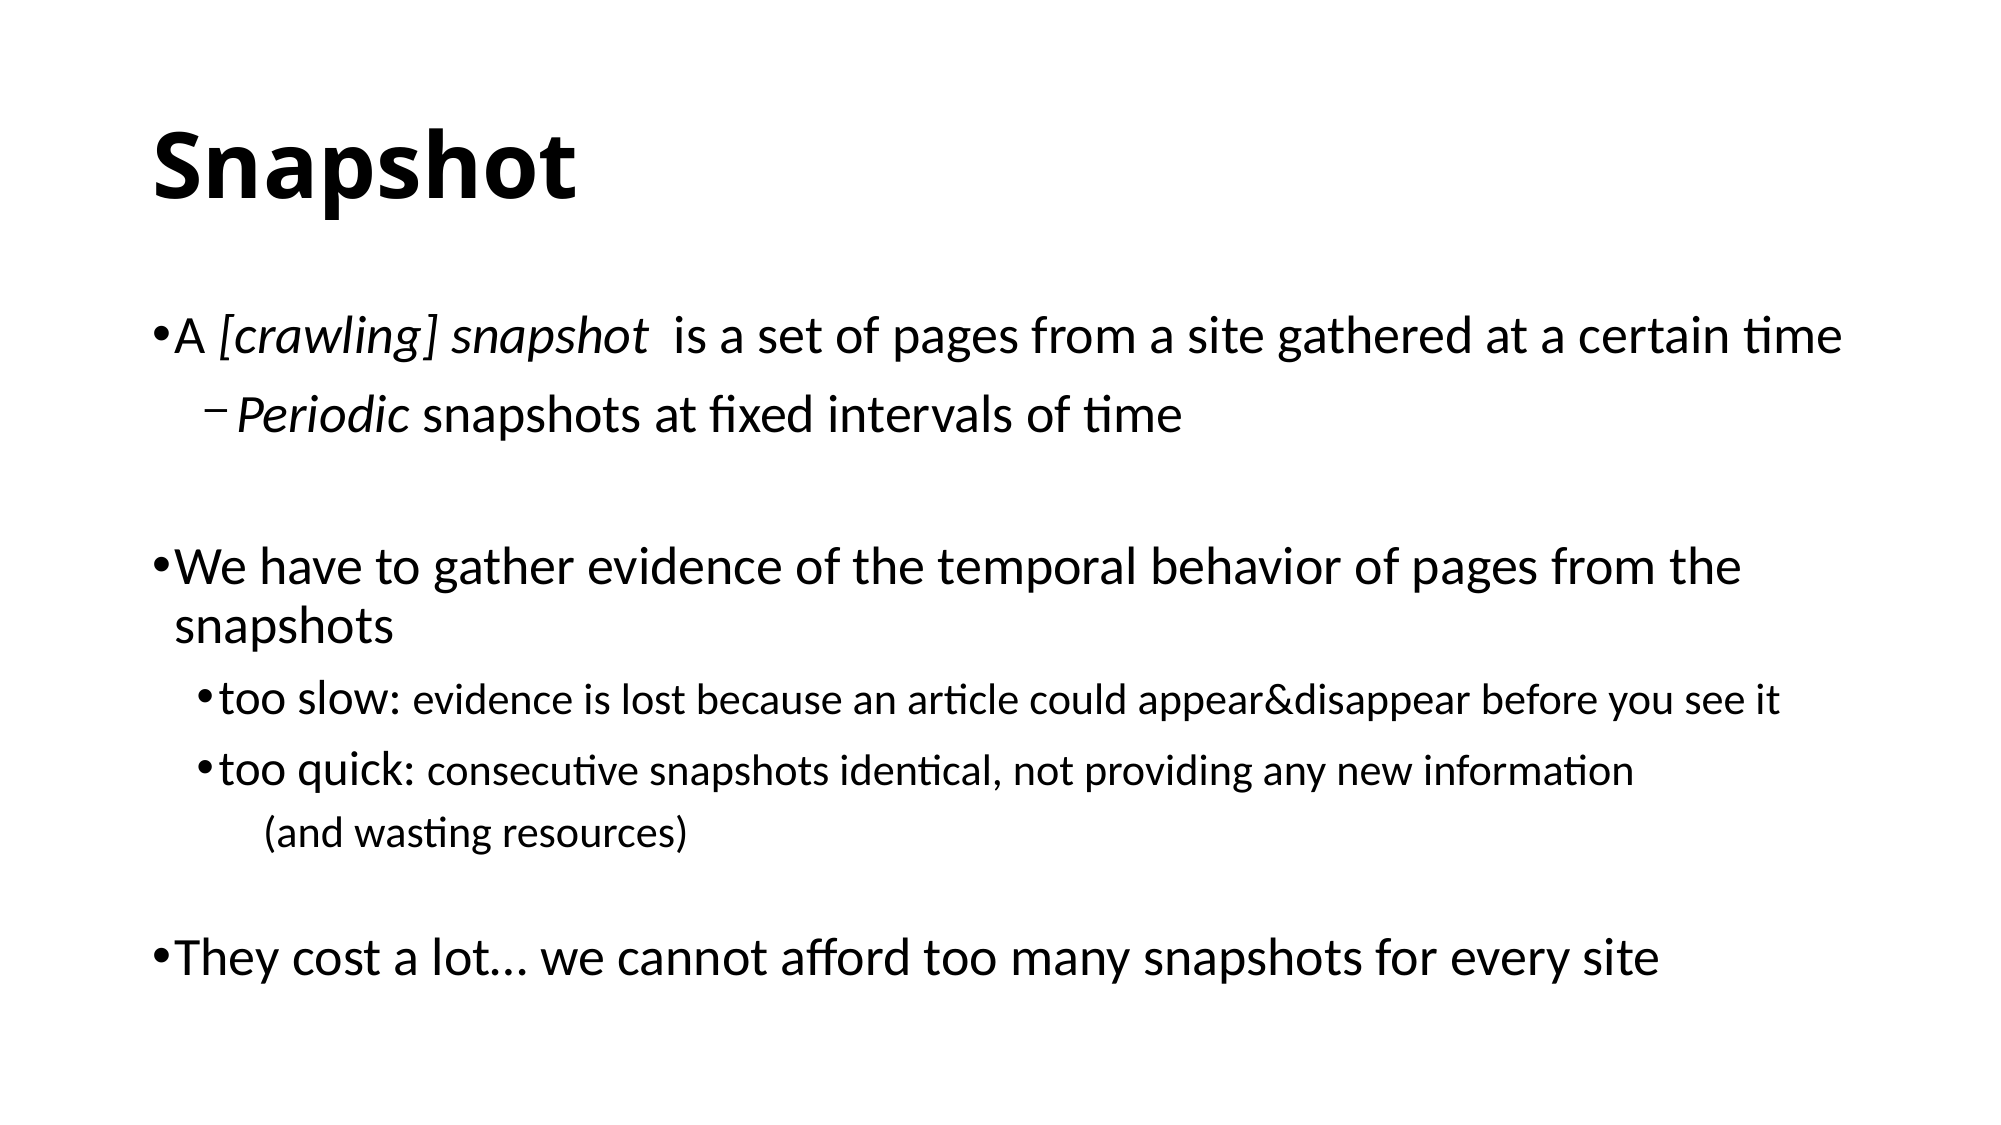

# Snapshot
A [crawling] snapshot is a set of pages from a site gathered at a certain time
Periodic snapshots at fixed intervals of time
We have to gather evidence of the temporal behavior of pages from the snapshots
too slow: evidence is lost because an article could appear&disappear before you see it
too quick: consecutive snapshots identical, not providing any new information
(and wasting resources)
They cost a lot… we cannot afford too many snapshots for every site